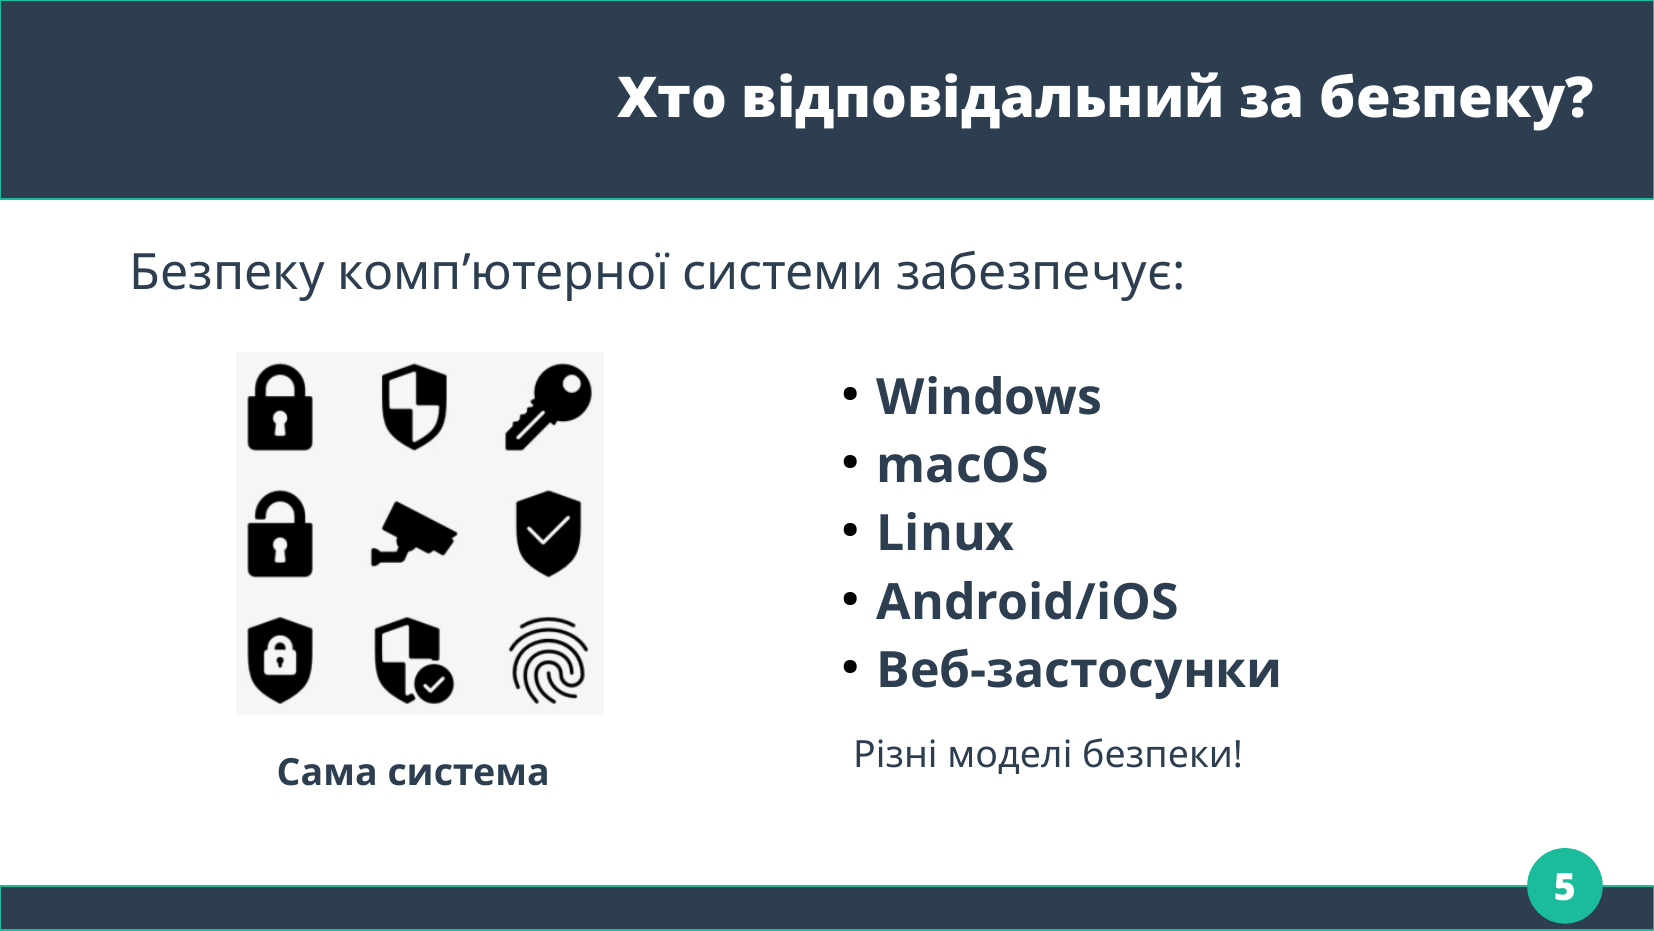

# Хто відповідальний за безпеку?
Безпеку комп’ютерної системи забезпечує:
Windows
macOS
Linux
Android/iOS
Веб-застосунки
Різні моделі безпеки!
Сама система
5